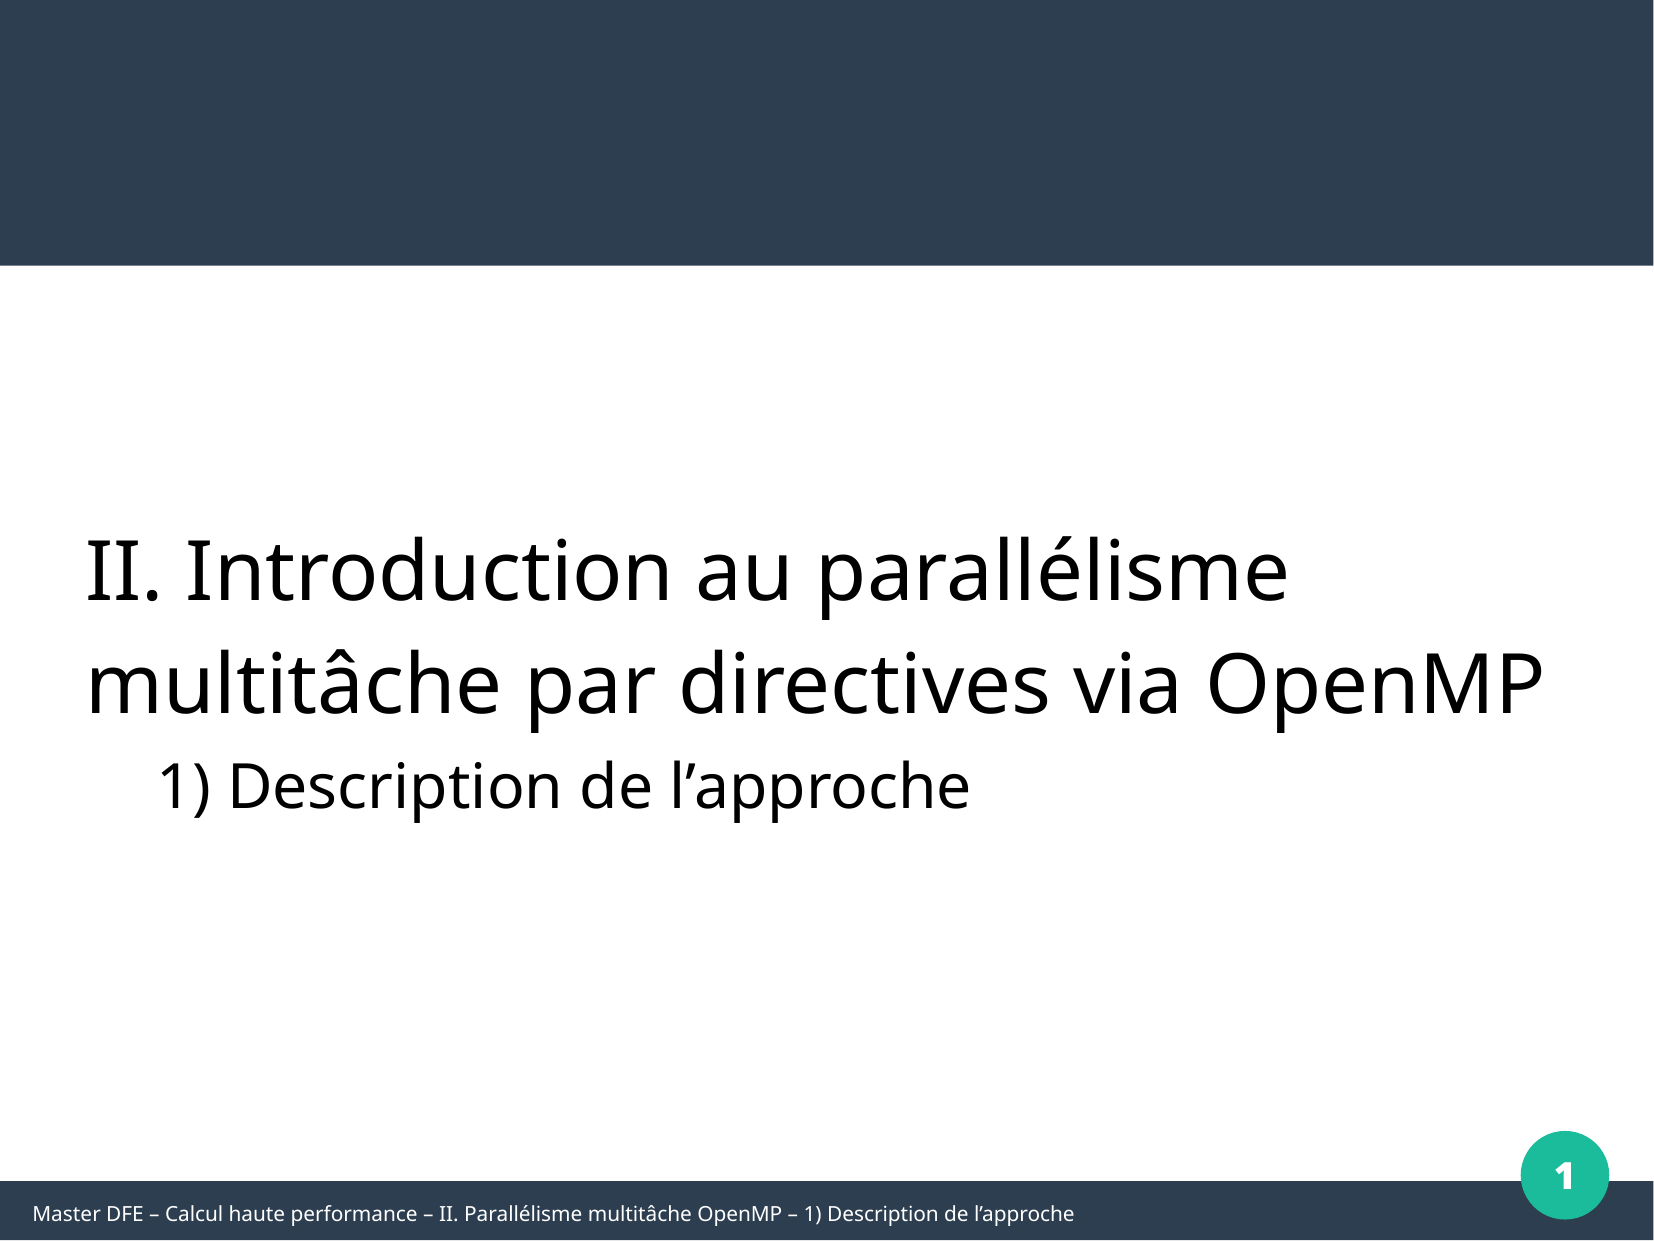

II. Introduction au parallélisme multitâche par directives via OpenMP
1) Description de l’approche
1
Master DFE – Calcul haute performance – II. Parallélisme multitâche OpenMP – 1) Description de l’approche